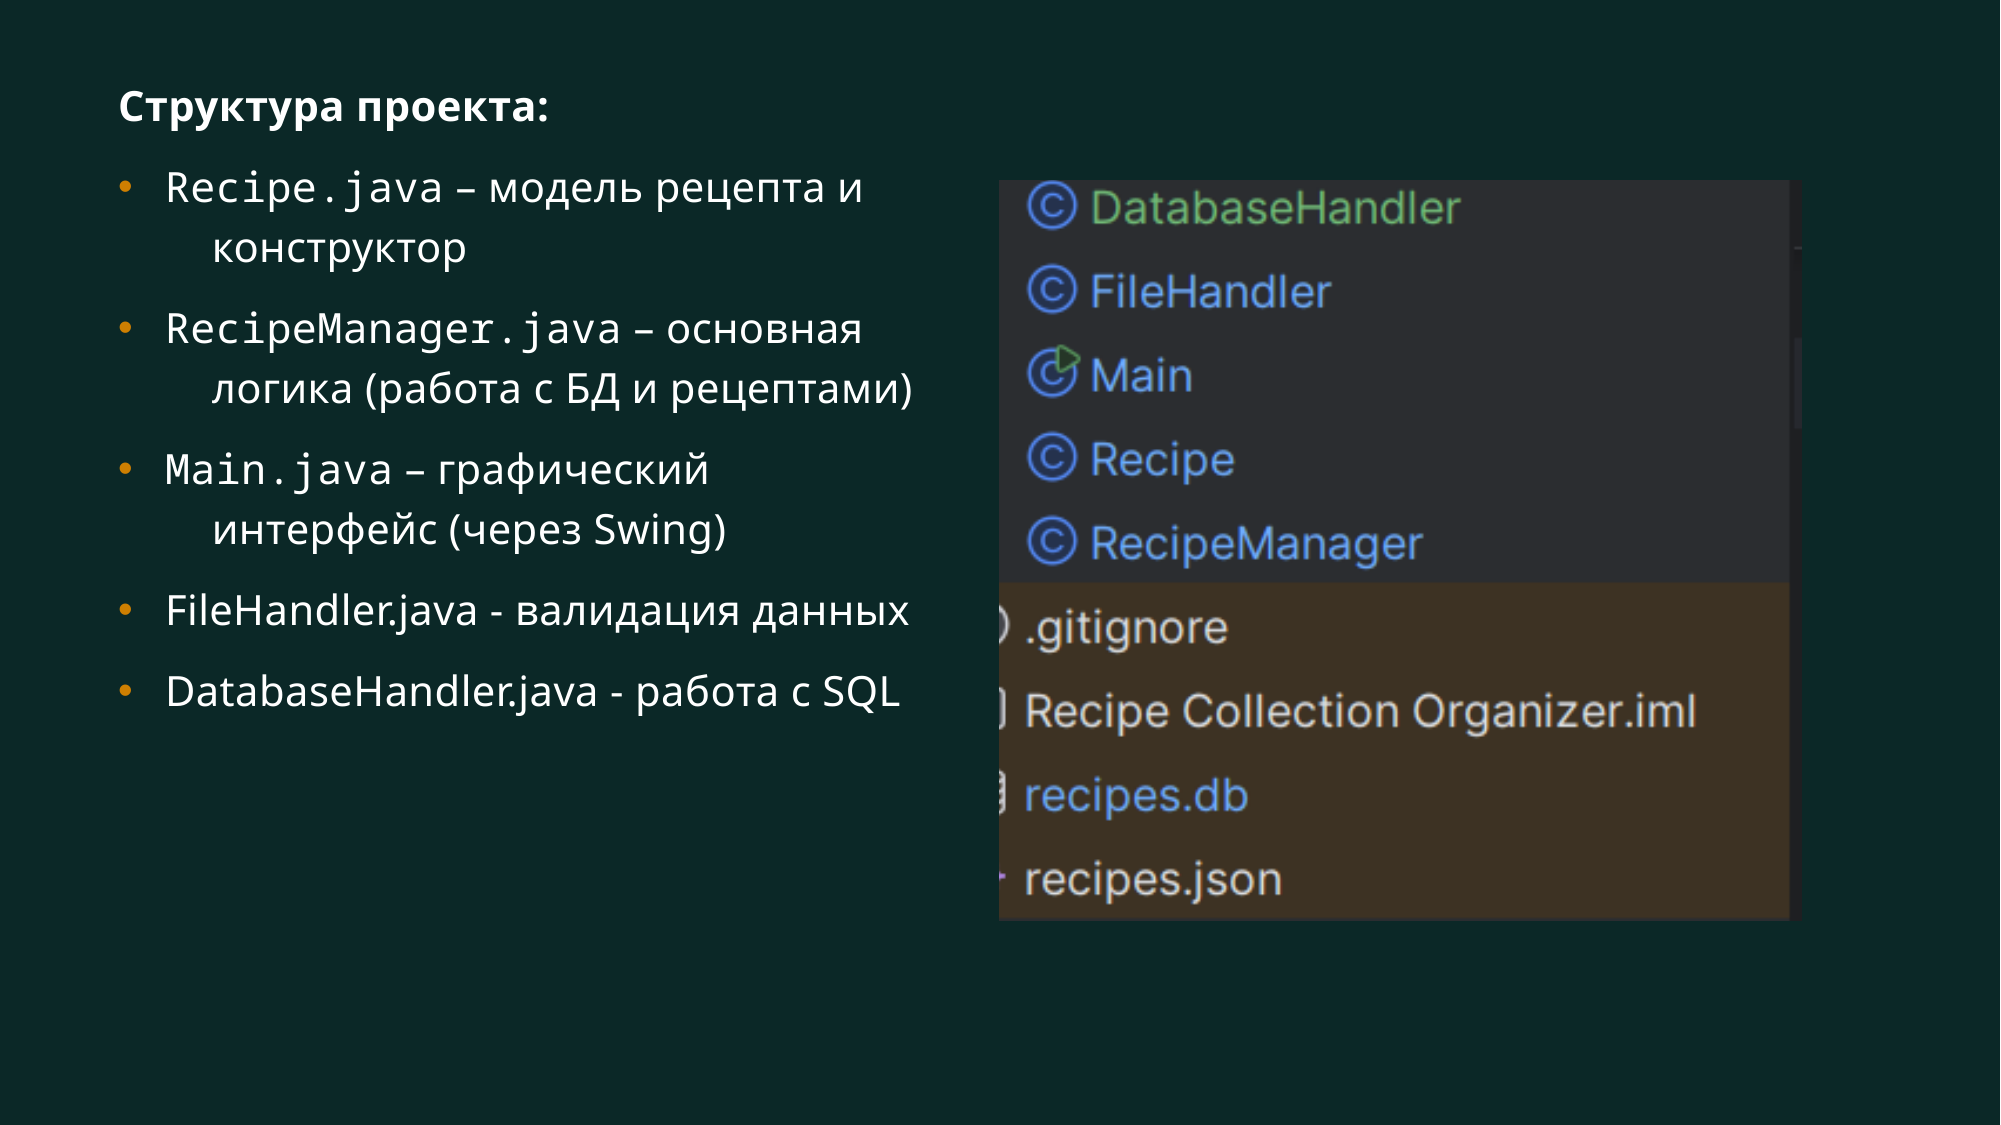

# Структура проекта:
Recipe.java – модель рецепта и конструктор
RecipeManager.java – основная логика (работа с БД и рецептами)
Main.java – графический интерфейс (через Swing)
FileHandler.java - валидация данных
DatabaseHandler.java - работа с SQL